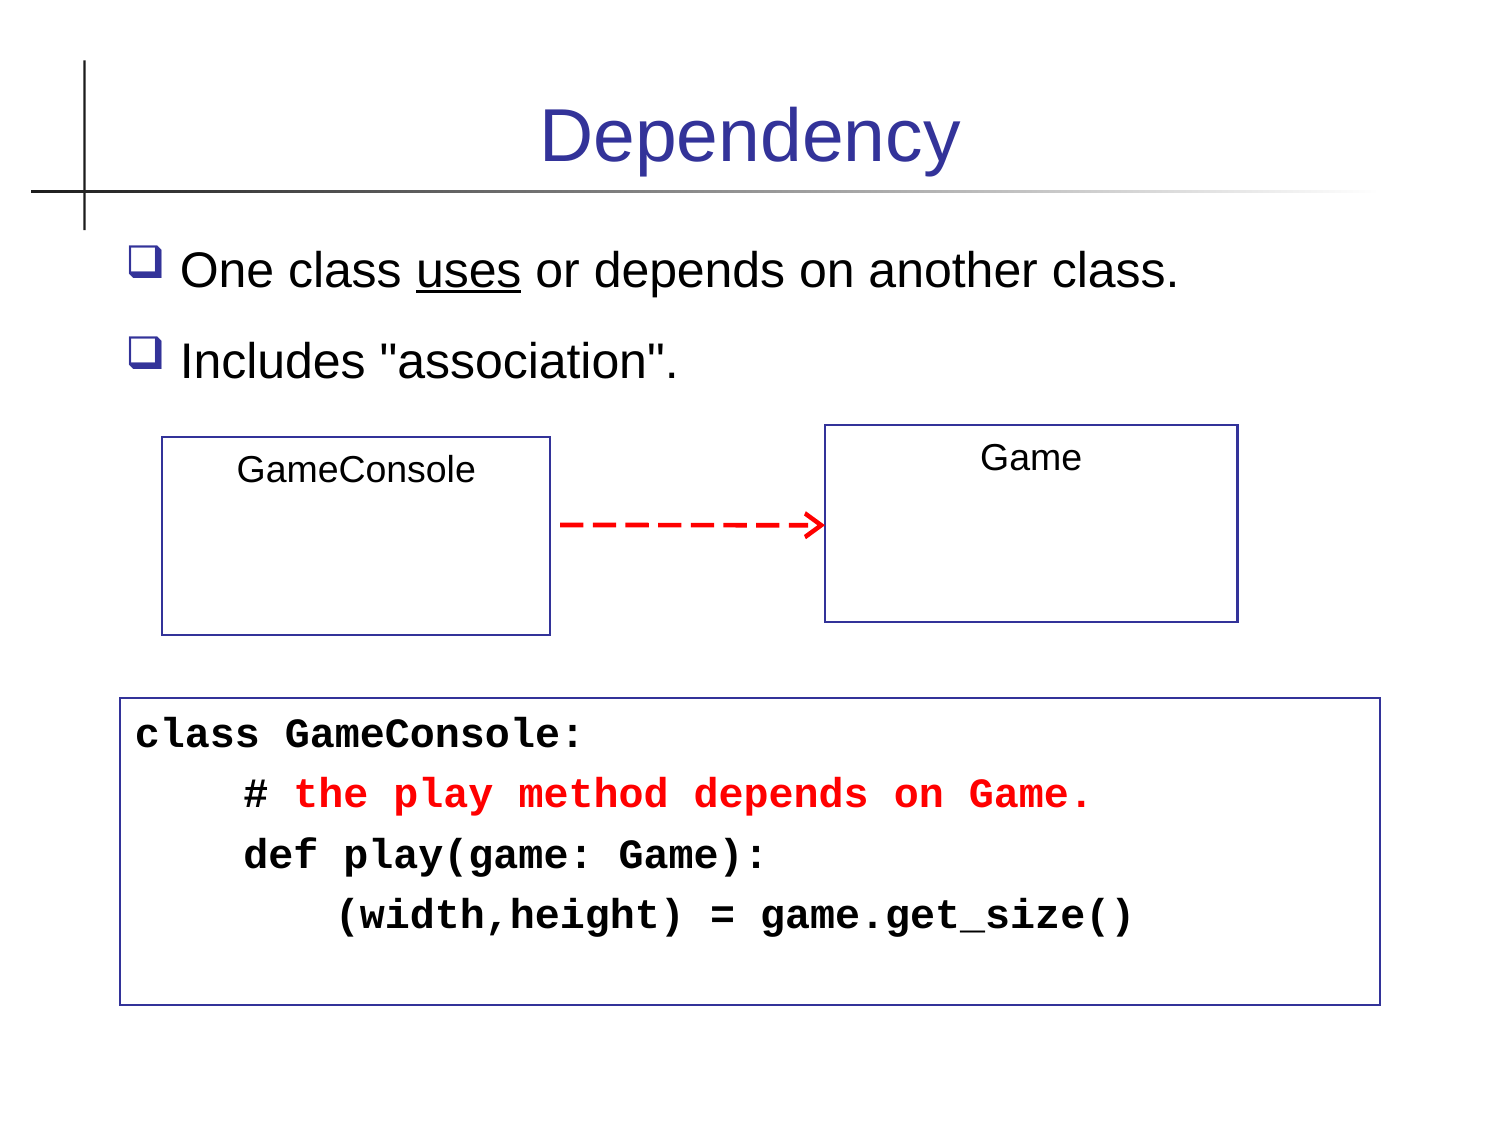

# Dependency
One class uses or depends on another class.
Includes "association".
Game
GameConsole
class GameConsole:
	 # the play method depends on Game.
	 def play(game: Game):
 (width,height) = game.get_size()